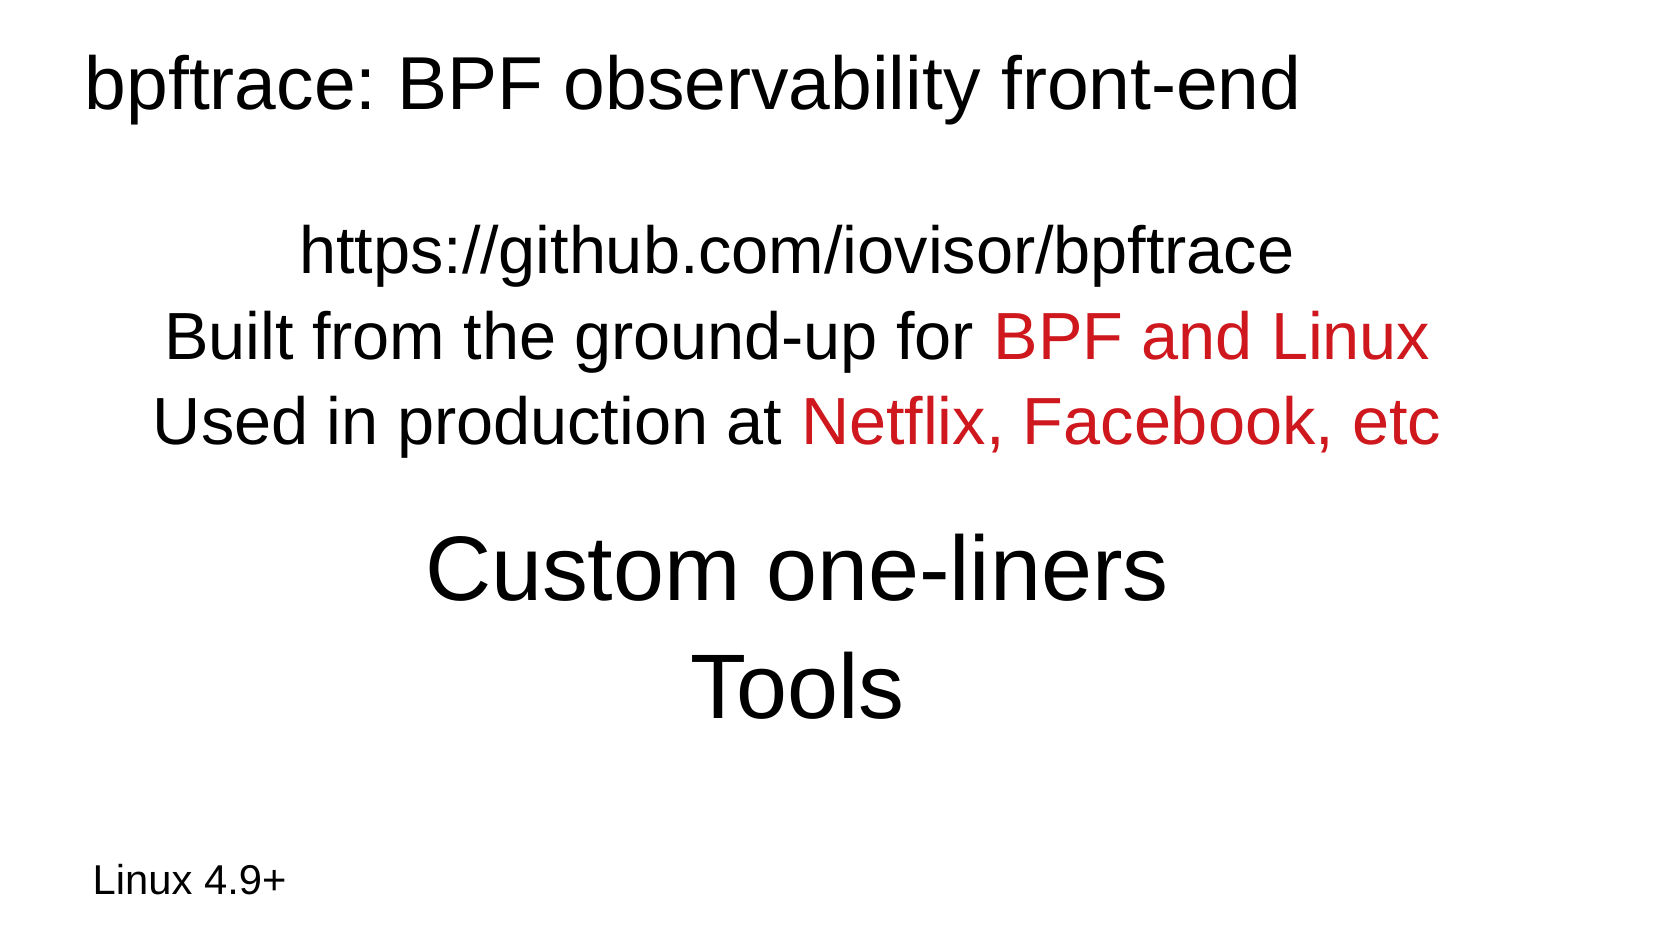

# bpftrace: BPF observability front-end
https://github.com/iovisor/bpftrace
Built from the ground-up for BPF and Linux
Used in production at Netflix, Facebook, etc
Custom one-liners
Tools
Linux 4.9+